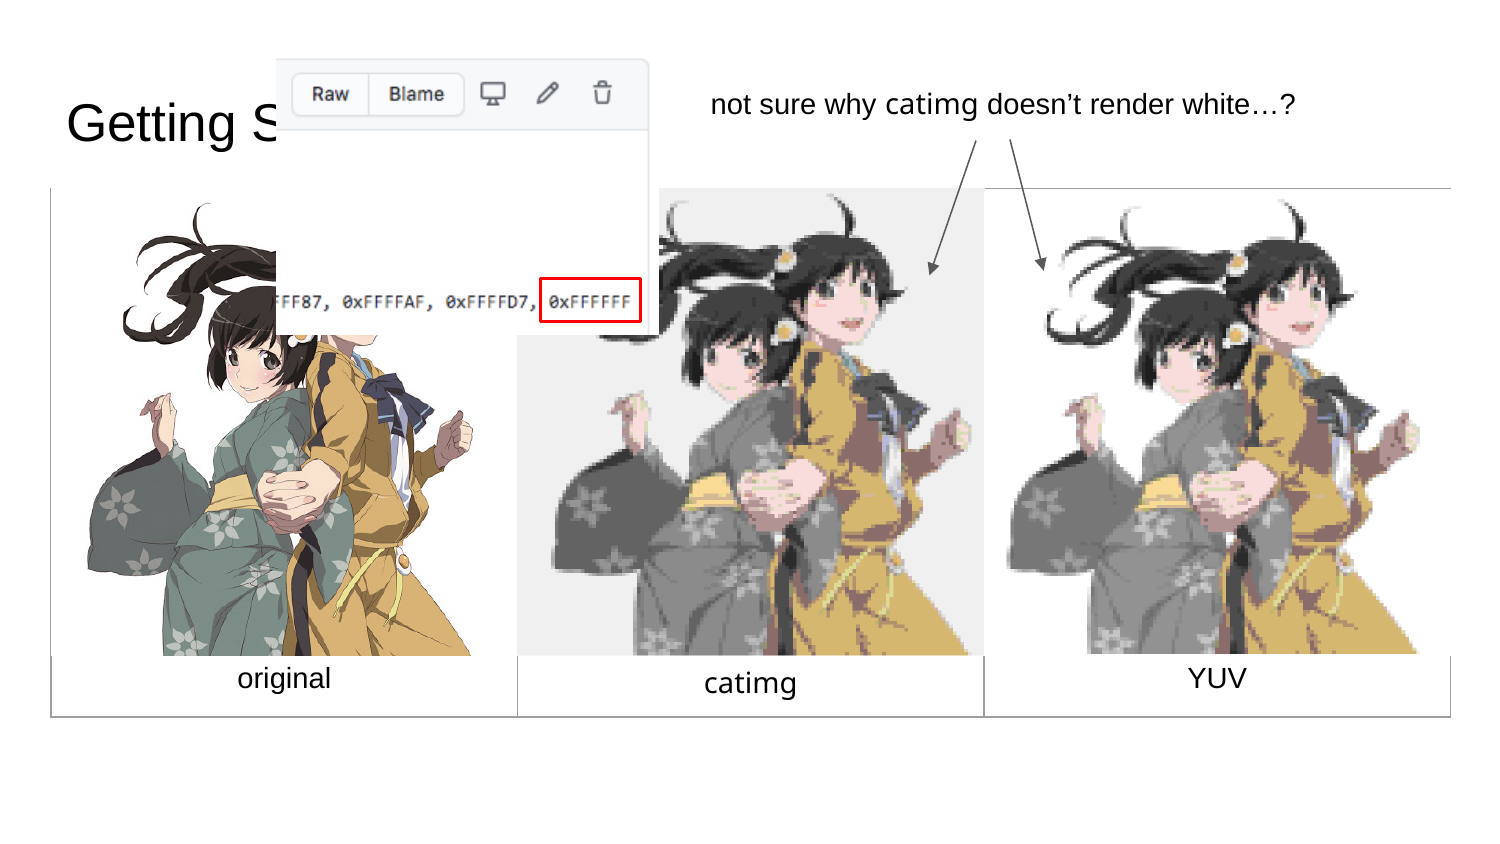

not sure why catimg doesn’t render white…?
# Getting Started
| | | |
| --- | --- | --- |
| original | catimg | YUV |